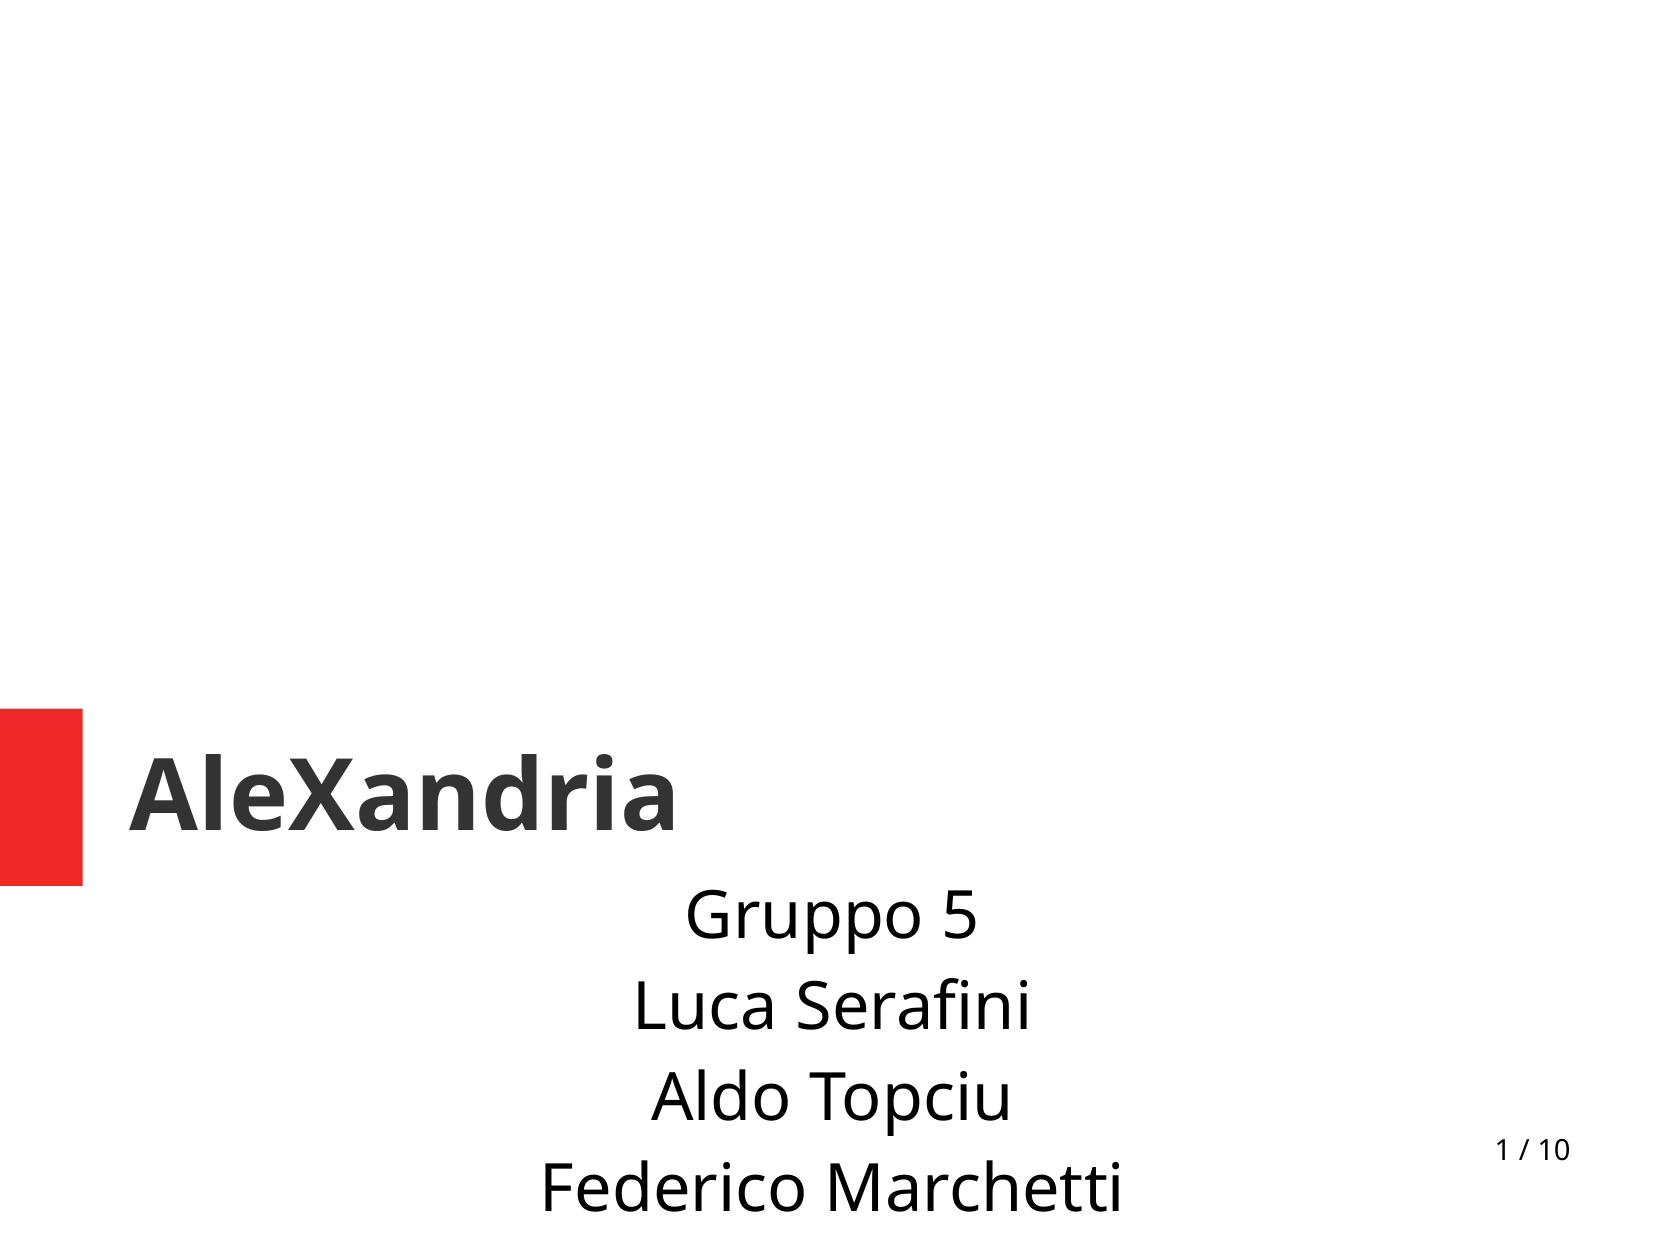

# AleXandria
Gruppo 5
Luca Serafini
Aldo Topciu
Federico Marchetti
1